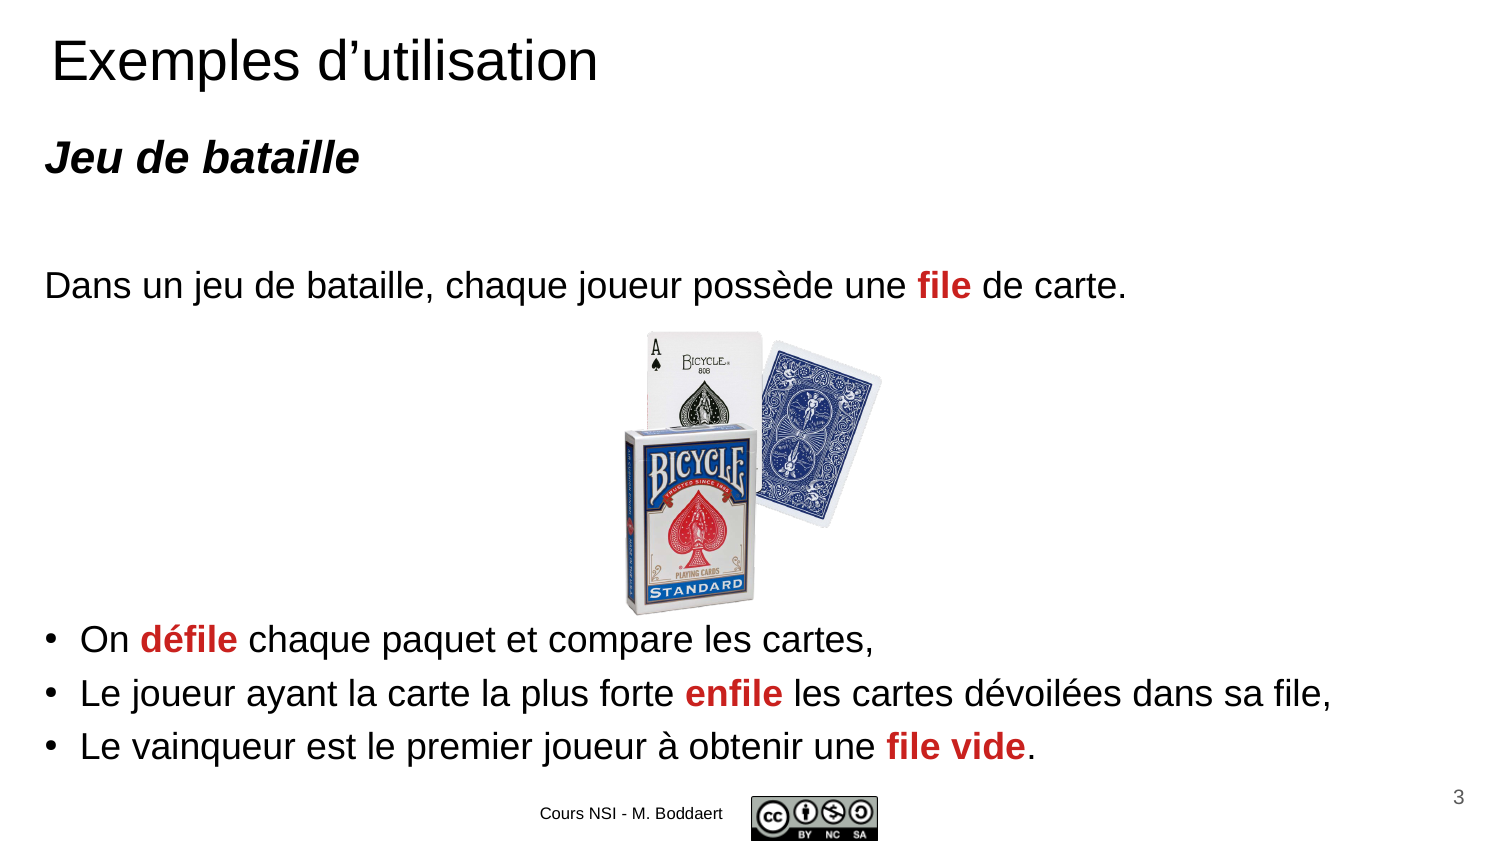

# Exemples d’utilisation
Jeu de bataille
Dans un jeu de bataille, chaque joueur possède une file de carte.
On défile chaque paquet et compare les cartes,
Le joueur ayant la carte la plus forte enfile les cartes dévoilées dans sa file,
Le vainqueur est le premier joueur à obtenir une file vide.